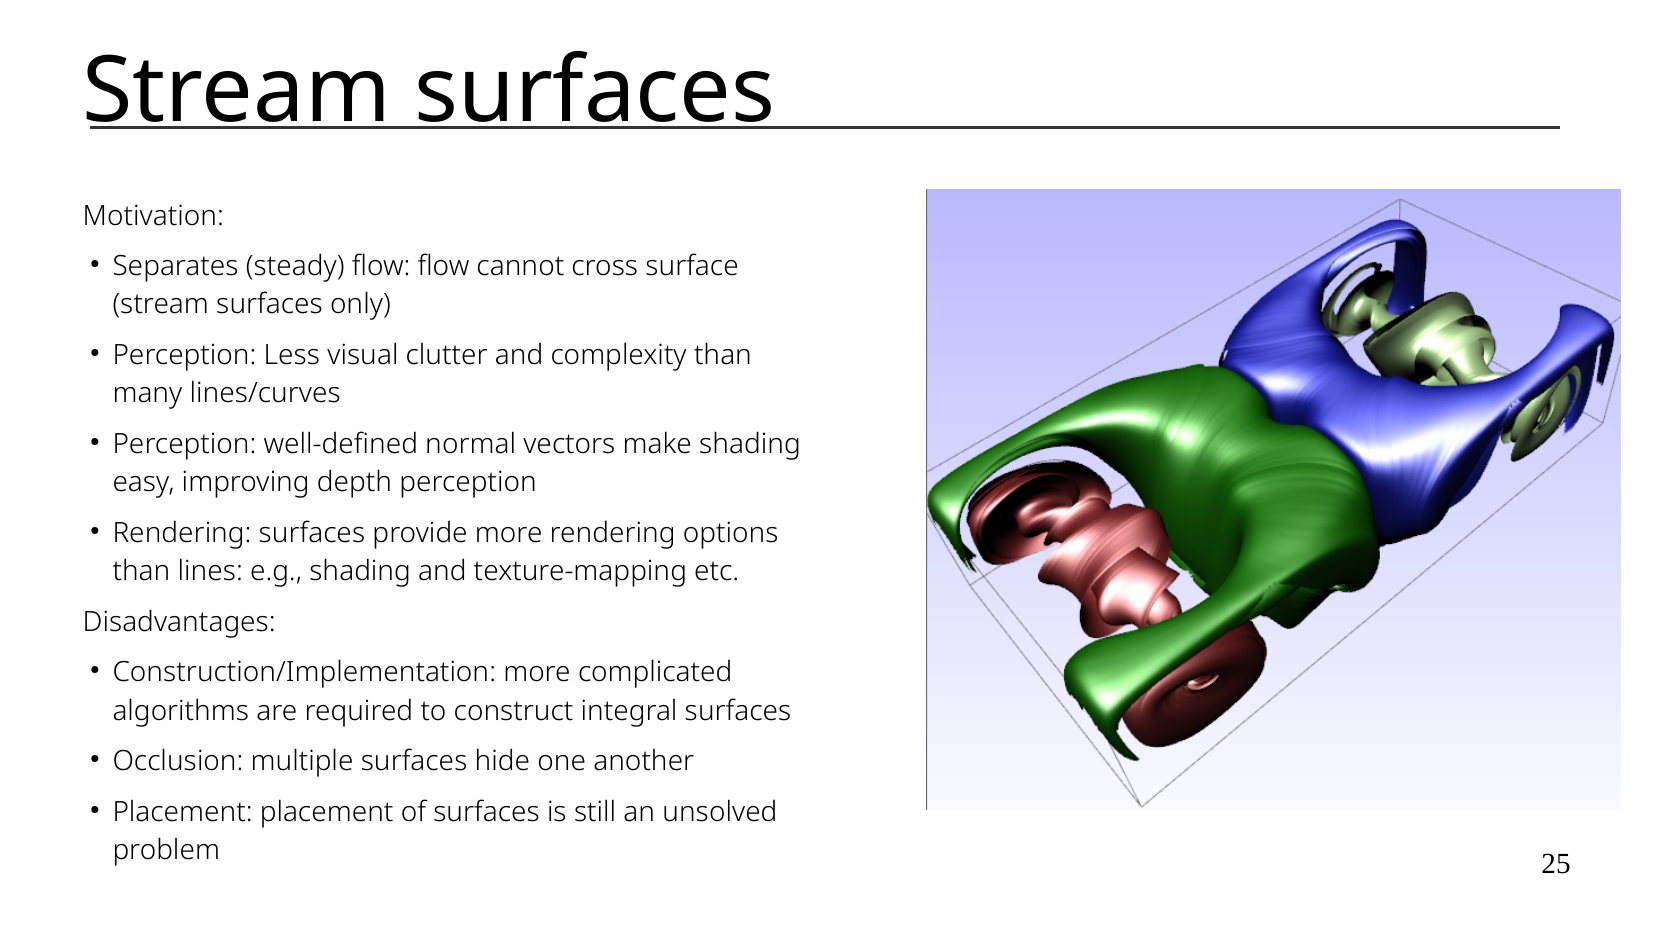

# Stream surfaces
Motivation:
Separates (steady) flow: flow cannot cross surface (stream surfaces only)
Perception: Less visual clutter and complexity than many lines/curves
Perception: well-defined normal vectors make shading easy, improving depth perception
Rendering: surfaces provide more rendering options than lines: e.g., shading and texture-mapping etc.
Disadvantages:
Construction/Implementation: more complicated algorithms are required to construct integral surfaces
Occlusion: multiple surfaces hide one another
Placement: placement of surfaces is still an unsolved problem
25